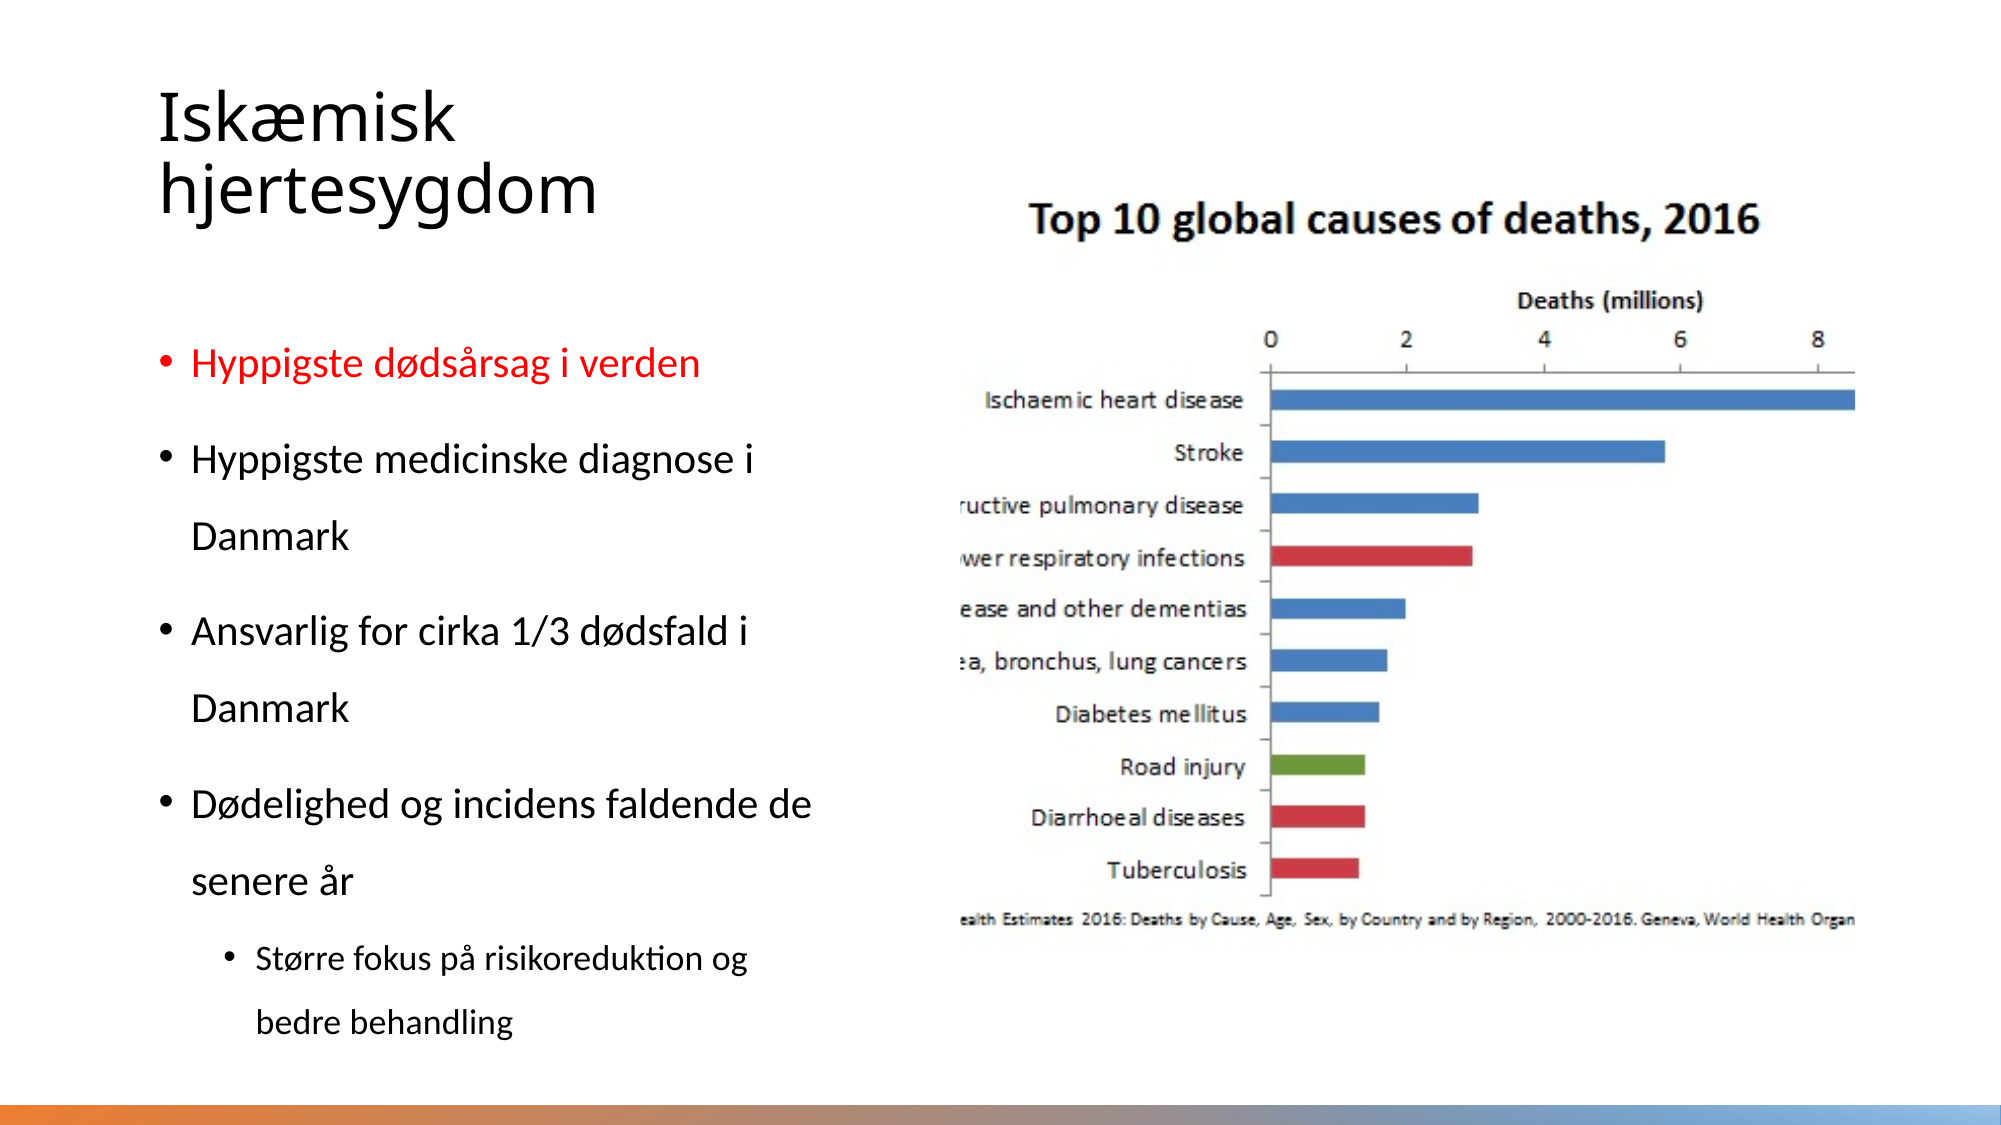

# Iskæmisk hjertesygdom
Hyppigste dødsårsag i verden
Hyppigste medicinske diagnose i Danmark
Ansvarlig for cirka 1/3 dødsfald i Danmark
Dødelighed og incidens faldende de senere år
Større fokus på risikoreduktion og bedre behandling